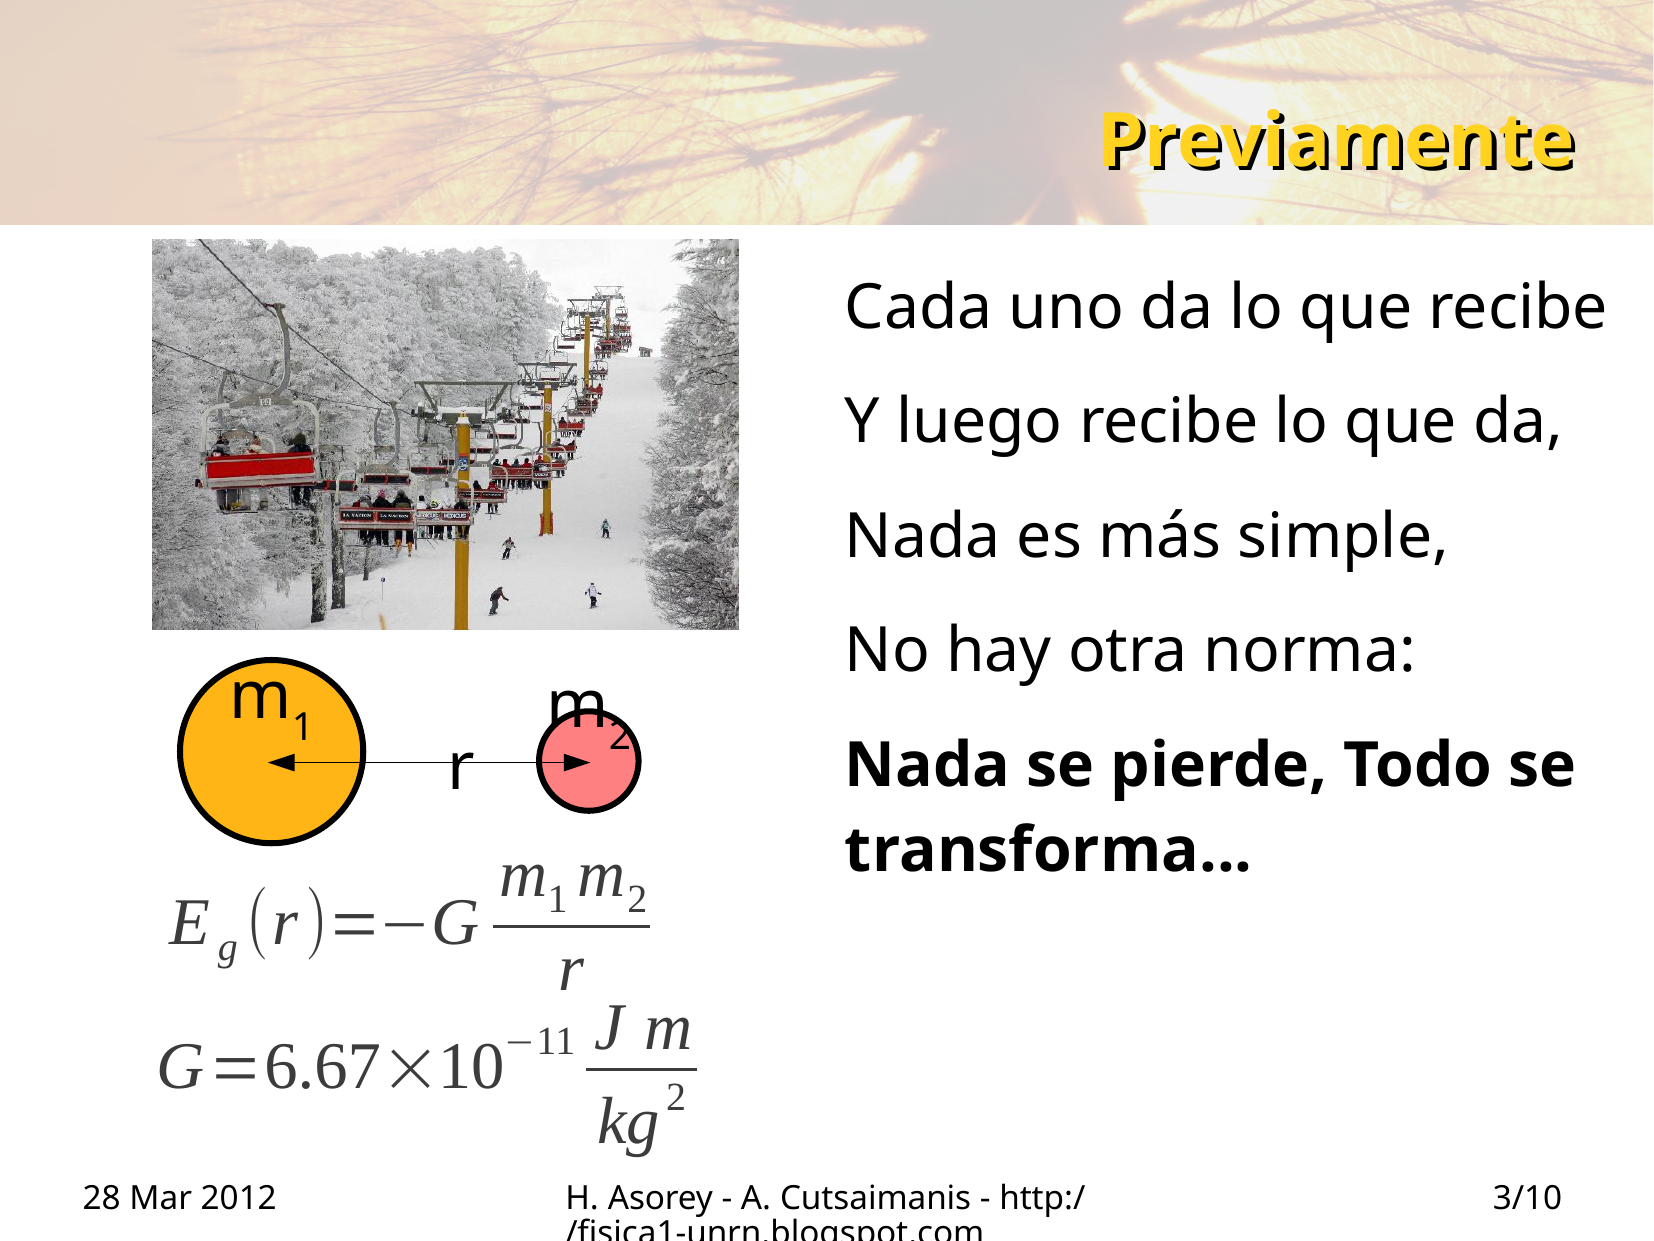

# Previamente
Cada uno da lo que recibe
Y luego recibe lo que da,
Nada es más simple,
No hay otra norma:
Nada se pierde, Todo se transforma...
m1
r
m2
28 Mar 2012
H. Asorey - A. Cutsaimanis - http://fisica1-unrn.blogspot.com
3